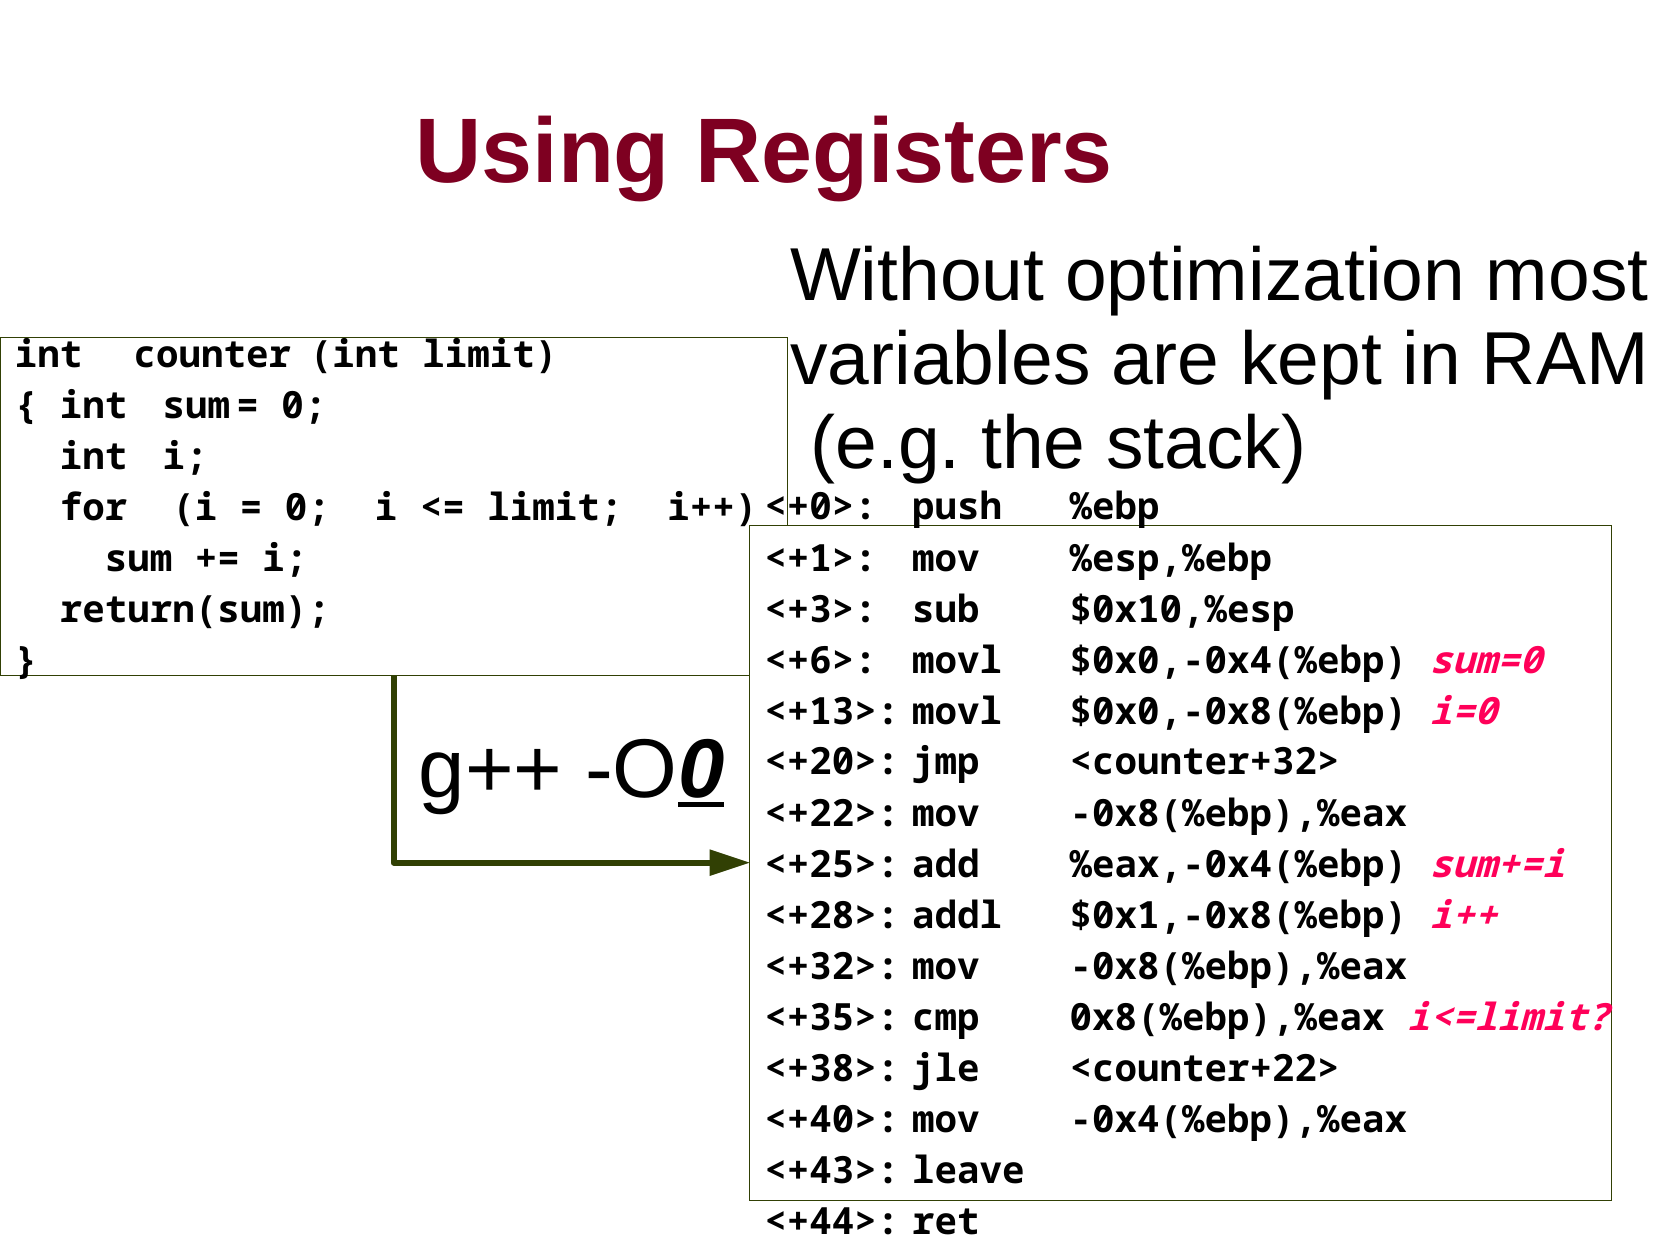

# Using Registers
Without optimization most
variables are kept in RAM
 (e.g. the stack)
int	 counter	(int limit)
{ int	sum	= 0;
 int	i;
 for (i = 0; i <= limit; i++)
 sum += i;
 return(sum);
}
<+0>:	push %ebp
<+1>:	mov %esp,%ebp
<+3>:	sub $0x10,%esp
<+6>:	movl $0x0,-0x4(%ebp) sum=0
<+13>:	movl $0x0,-0x8(%ebp) i=0
<+20>:	jmp <counter+32>
<+22>:	mov -0x8(%ebp),%eax
<+25>:	add %eax,-0x4(%ebp) sum+=i
<+28>:	addl $0x1,-0x8(%ebp) i++
<+32>:	mov -0x8(%ebp),%eax
<+35>:	cmp 0x8(%ebp),%eax i<=limit?
<+38>:	jle <counter+22>
<+40>:	mov -0x4(%ebp),%eax
<+43>:	leave
<+44>:	ret